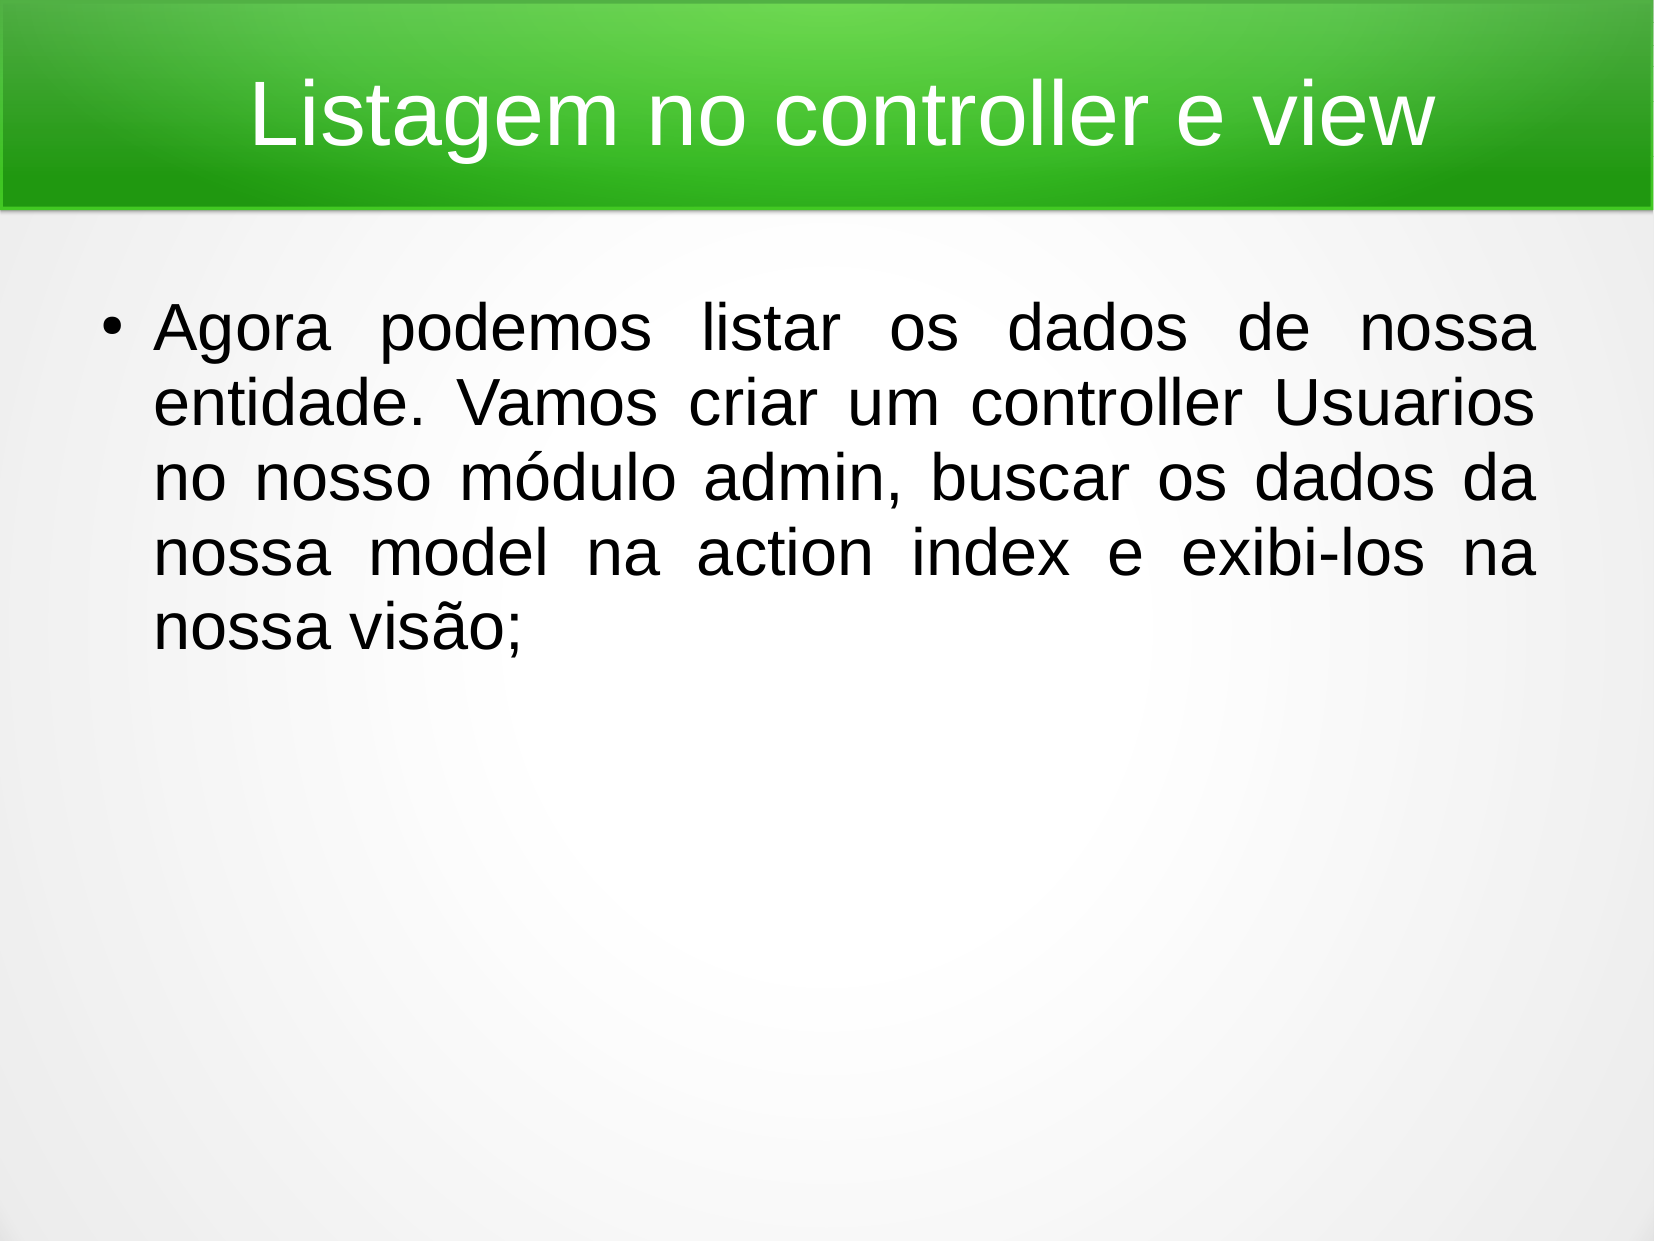

# Listagem no controller e view
Agora podemos listar os dados de nossa entidade. Vamos criar um controller Usuarios no nosso módulo admin, buscar os dados da nossa model na action index e exibi-los na nossa visão;